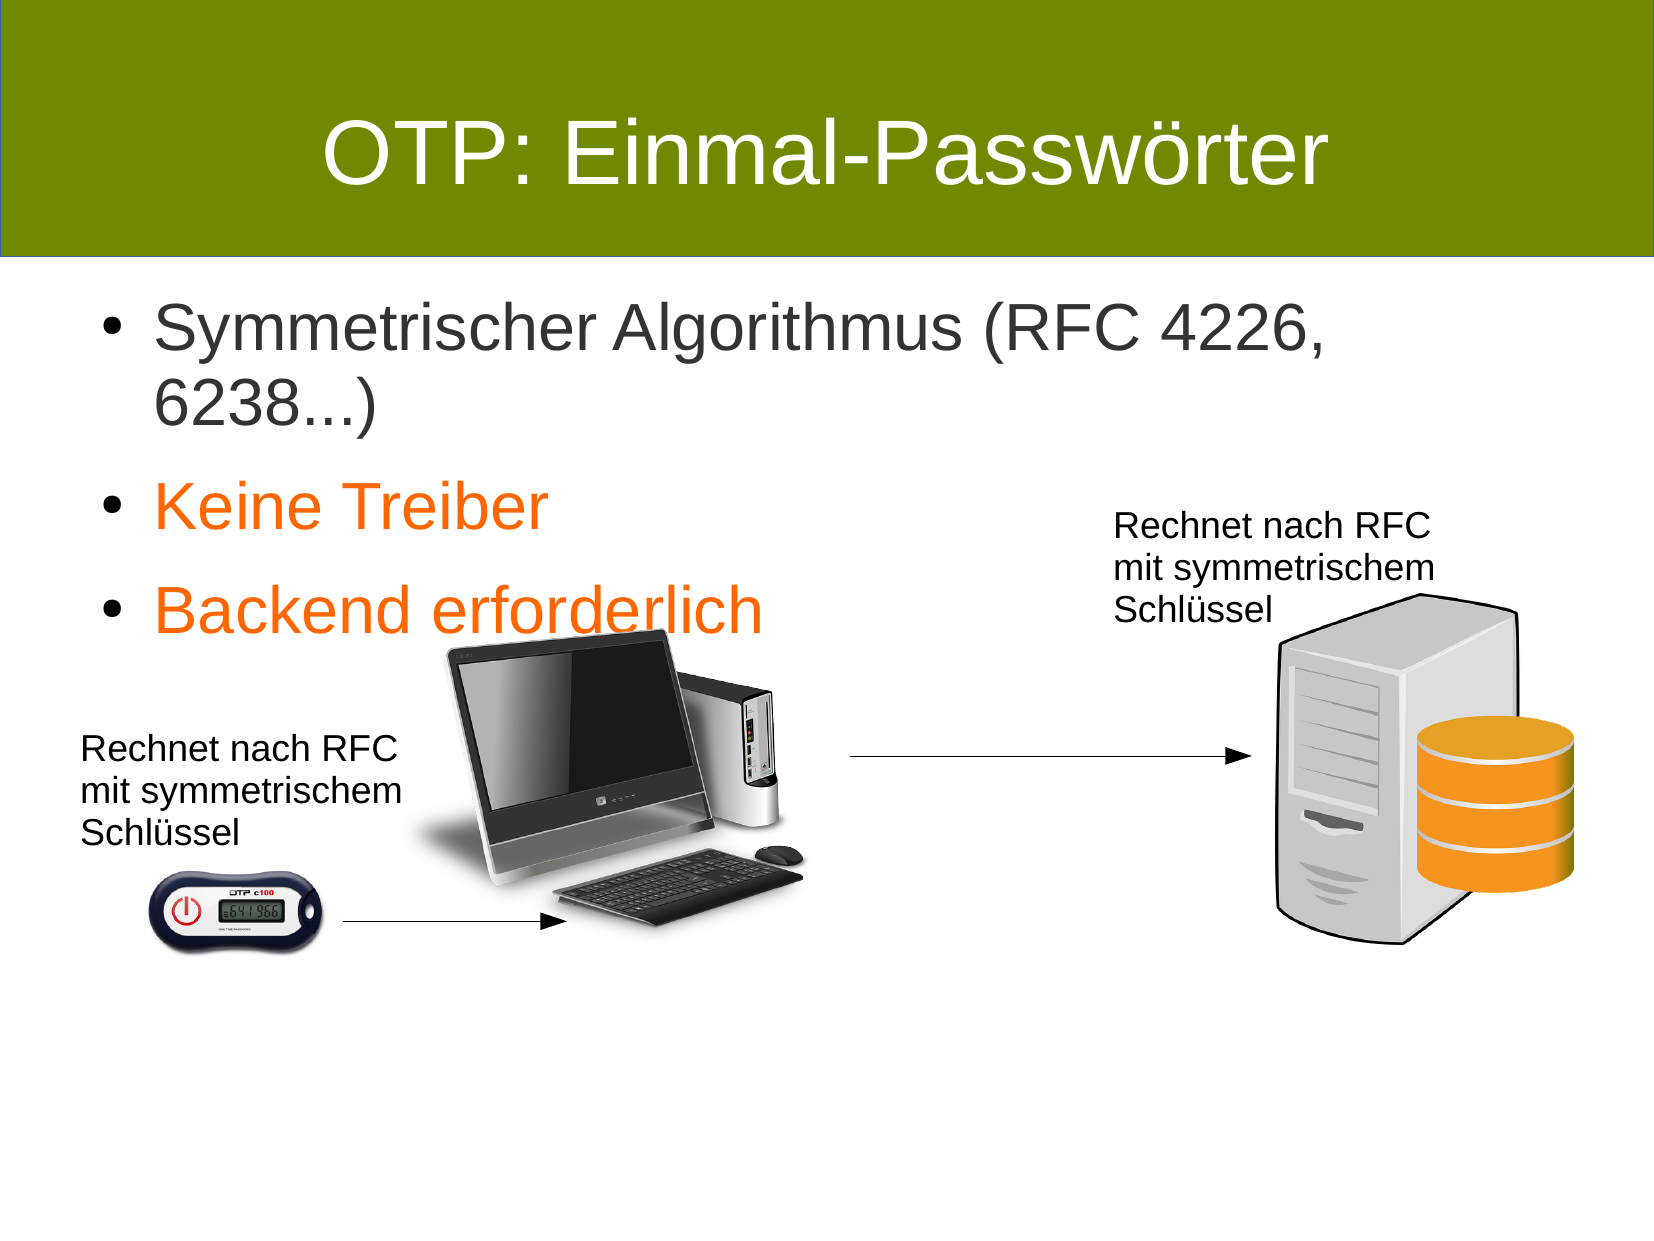

# OTP: Einmal-Passwörter
Symmetrischer Algorithmus (RFC 4226, 6238...)
Keine Treiber
Backend erforderlich
Rechnet nach RFC
mit symmetrischem
Schlüssel
Rechnet nach RFC
mit symmetrischem
Schlüssel